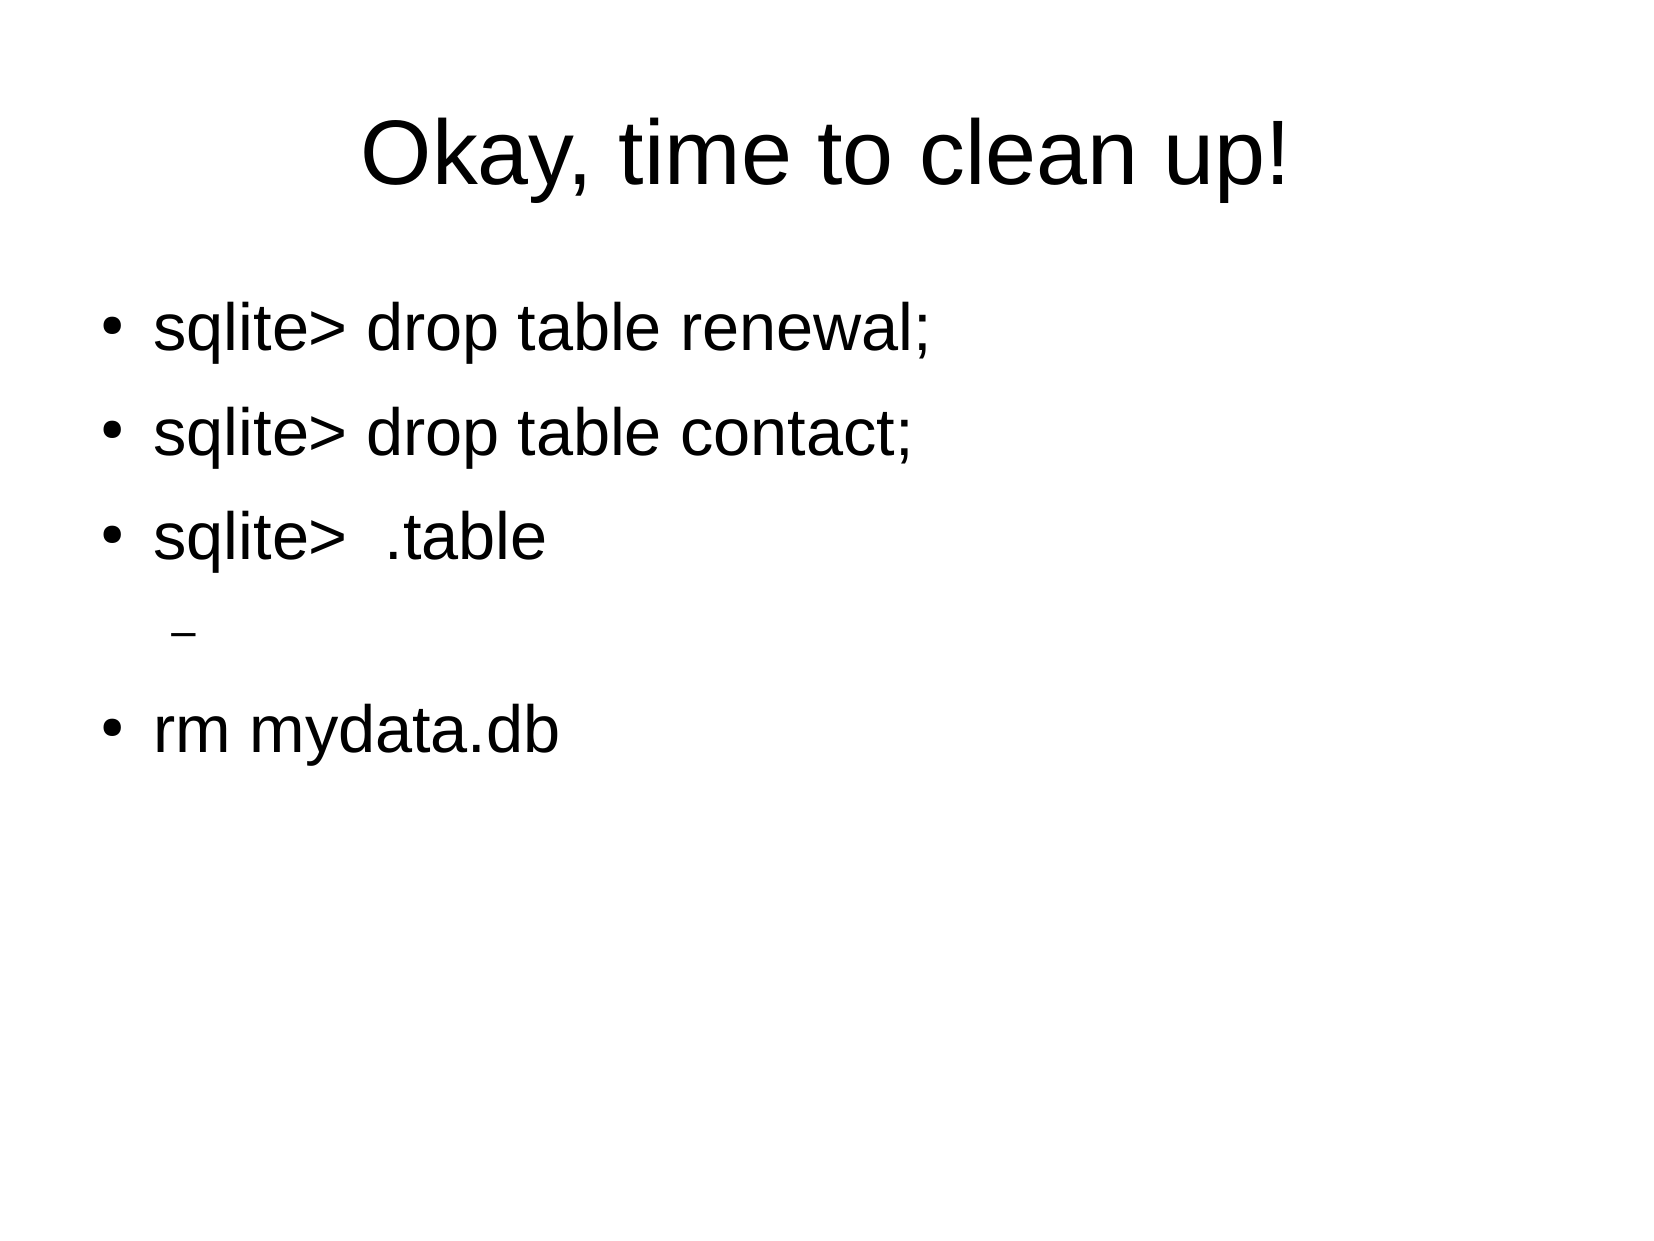

# Okay, time to clean up!
sqlite> drop table renewal;
sqlite> drop table contact;
sqlite> .table
rm mydata.db